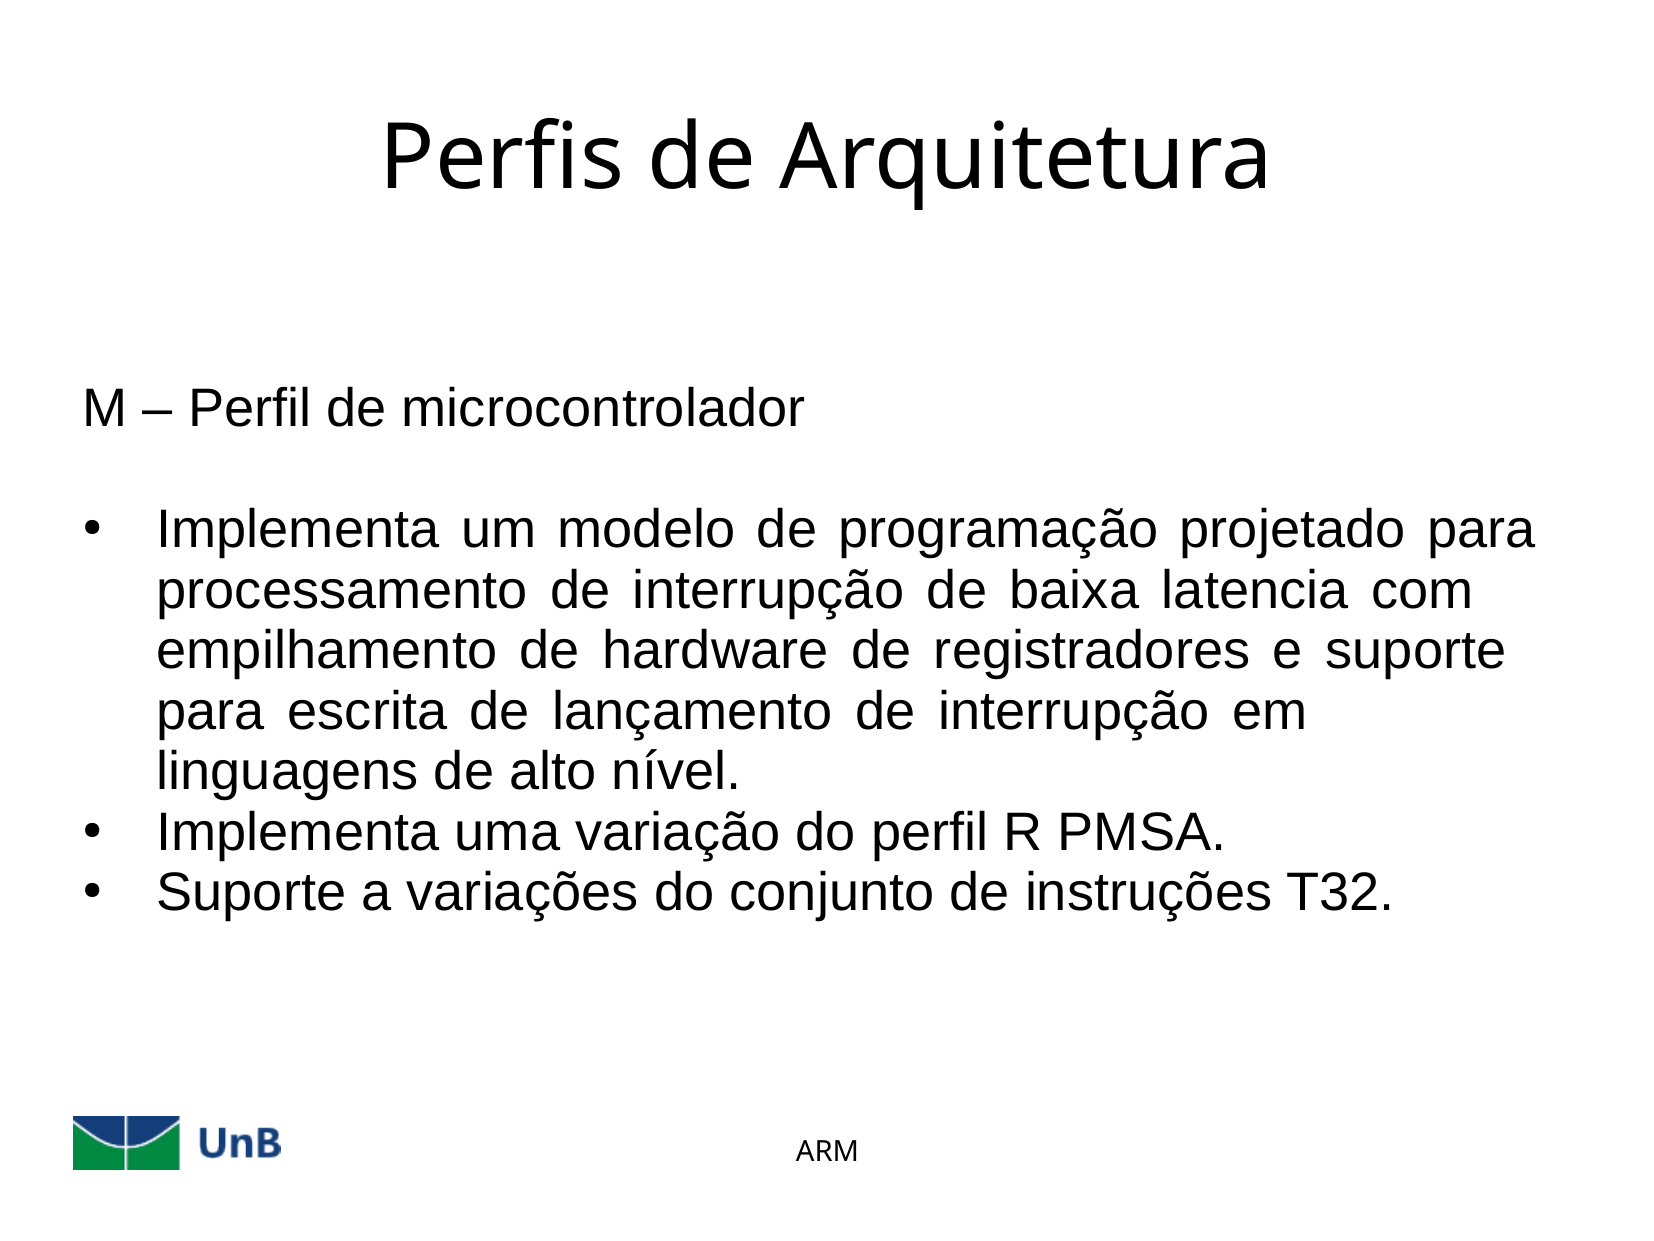

# Perfis de Arquitetura
M – Perfil de microcontrolador
	Implementa um modelo de programação projetado para 	processamento de interrupção de baixa latencia com 		empilhamento de hardware de registradores e suporte 		para escrita de lançamento de interrupção em 				linguagens de alto nível.
	Implementa uma variação do perfil R PMSA.
	Suporte a variações do conjunto de instruções T32.
ARM